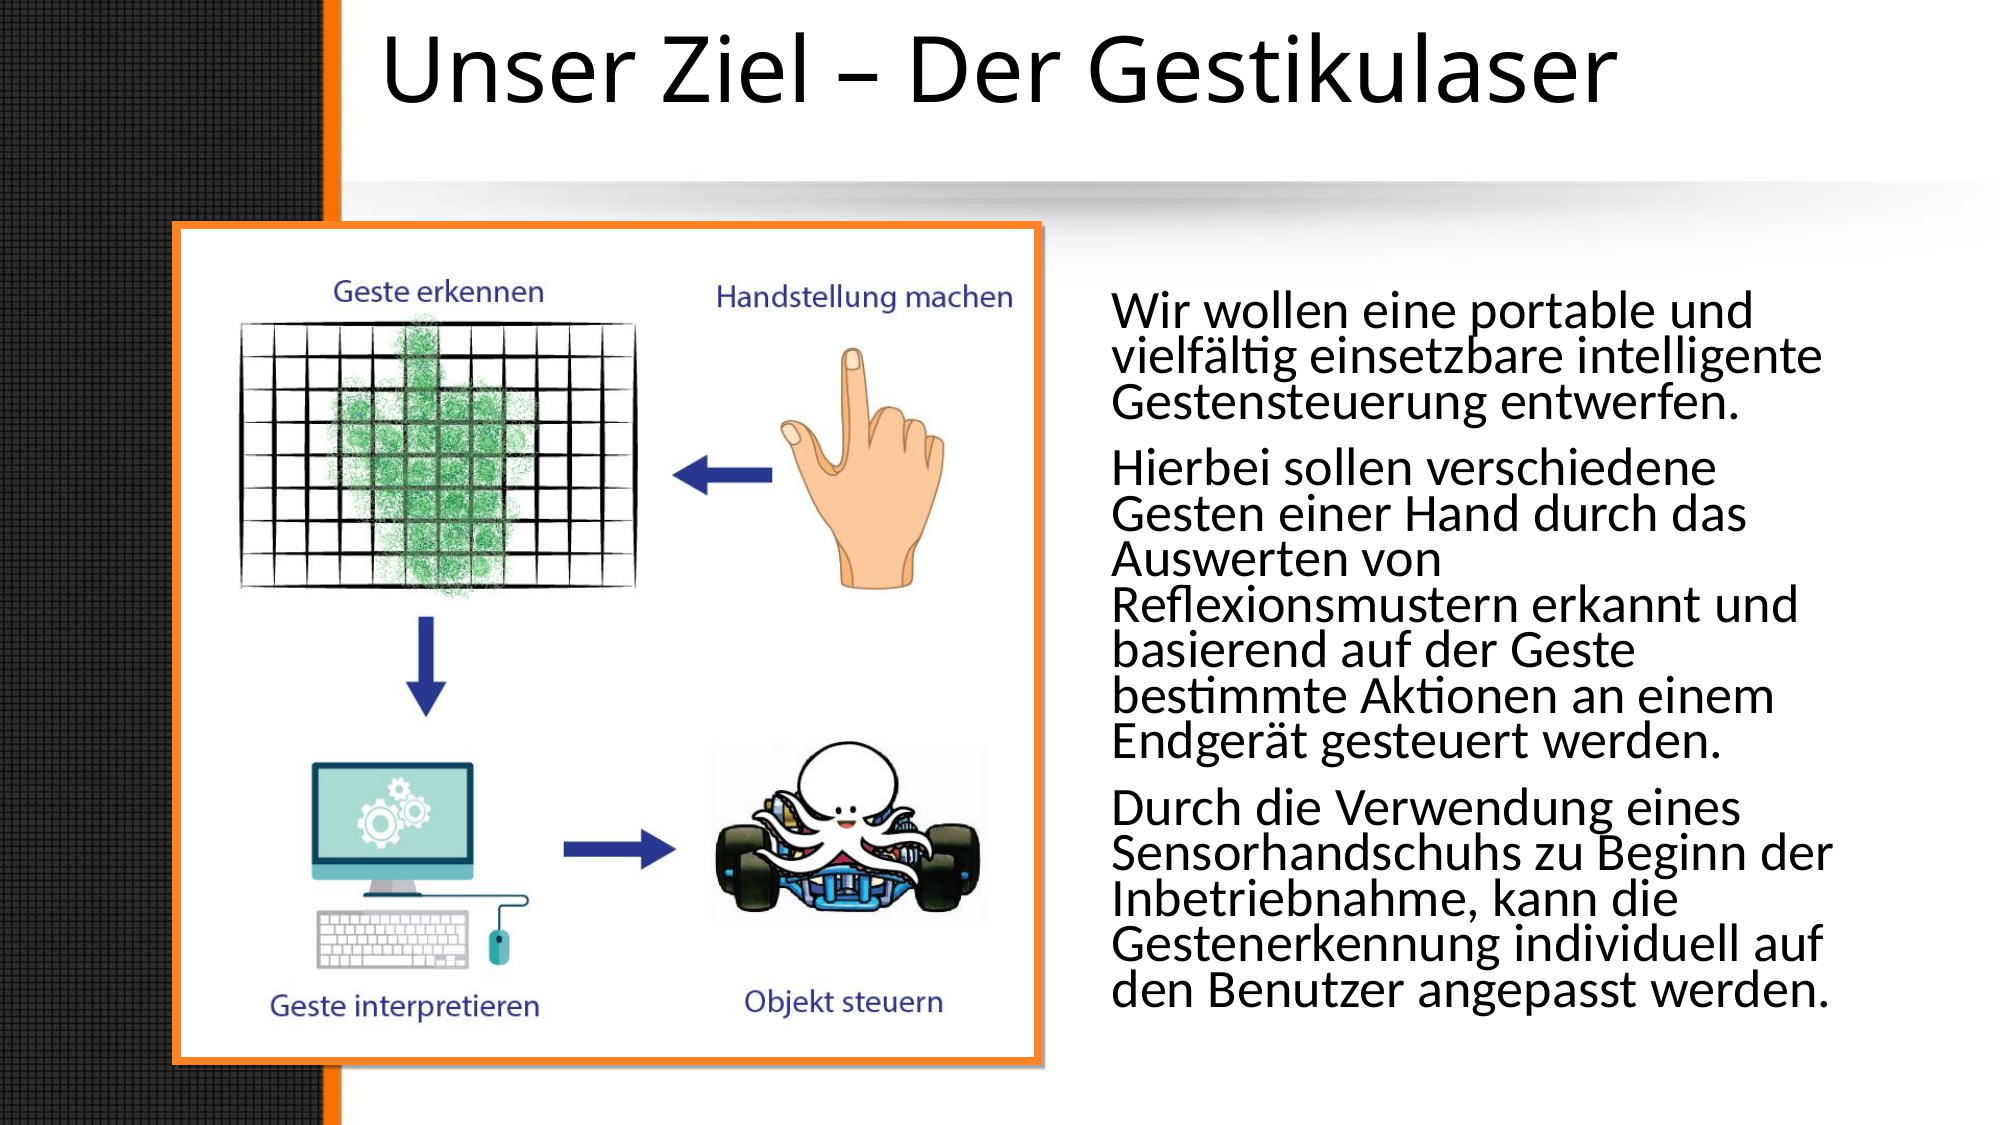

# Unser Ziel – Der Gestikulaser
Wir wollen eine portable und vielfältig einsetzbare intelligente Gestensteuerung entwerfen.
Hierbei sollen verschiedene Gesten einer Hand durch das Auswerten von Reflexionsmustern erkannt und basierend auf der Geste bestimmte Aktionen an einem Endgerät gesteuert werden.
Durch die Verwendung eines Sensorhandschuhs zu Beginn der Inbetriebnahme, kann die Gestenerkennung individuell auf den Benutzer angepasst werden.